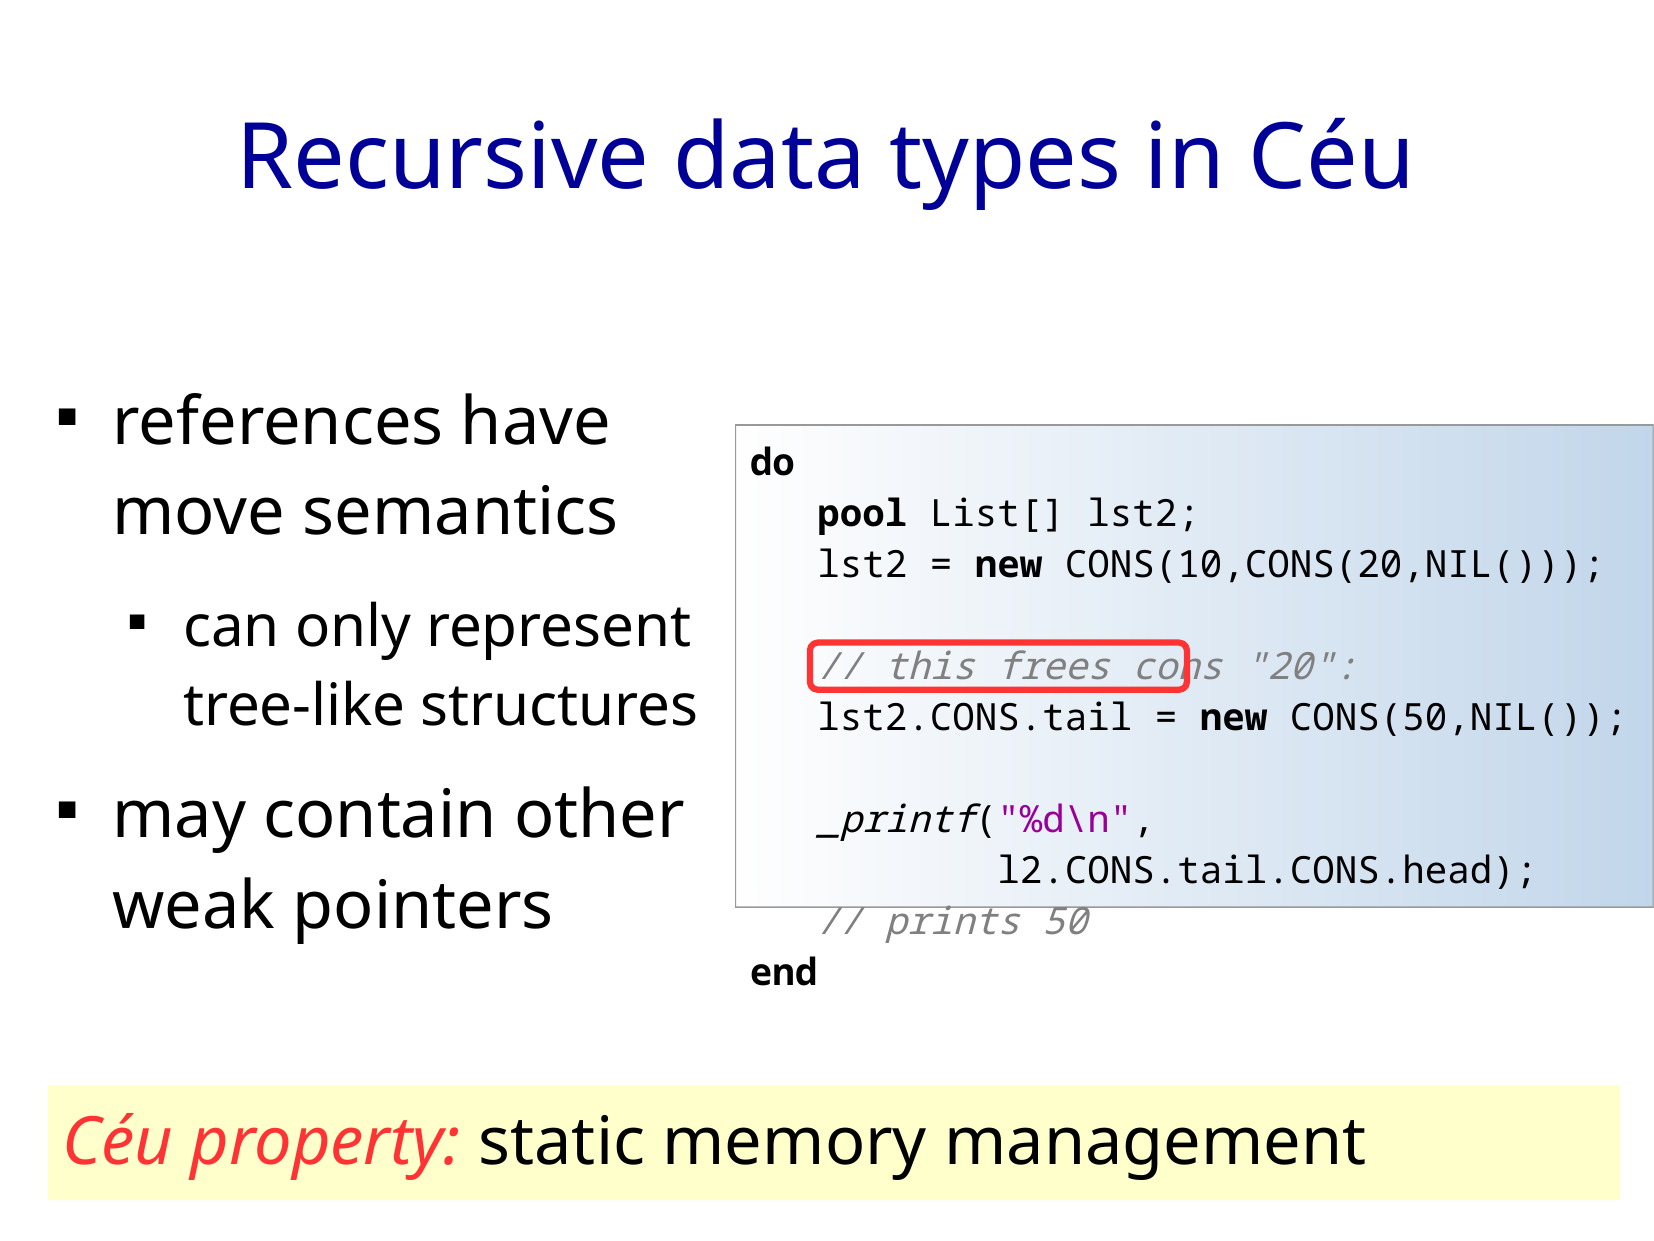

# Recursive data types in Céu
references have
move semantics
can only represent
tree-like structures
may contain other
weak pointers
do
 pool List[] lst2;
 lst2 = new CONS(10,CONS(20,NIL()));
 // this frees cons "20":
 lst2.CONS.tail = new CONS(50,NIL());
 _printf("%d\n",
 l2.CONS.tail.CONS.head);
 // prints 50
end
Céu property: static memory management